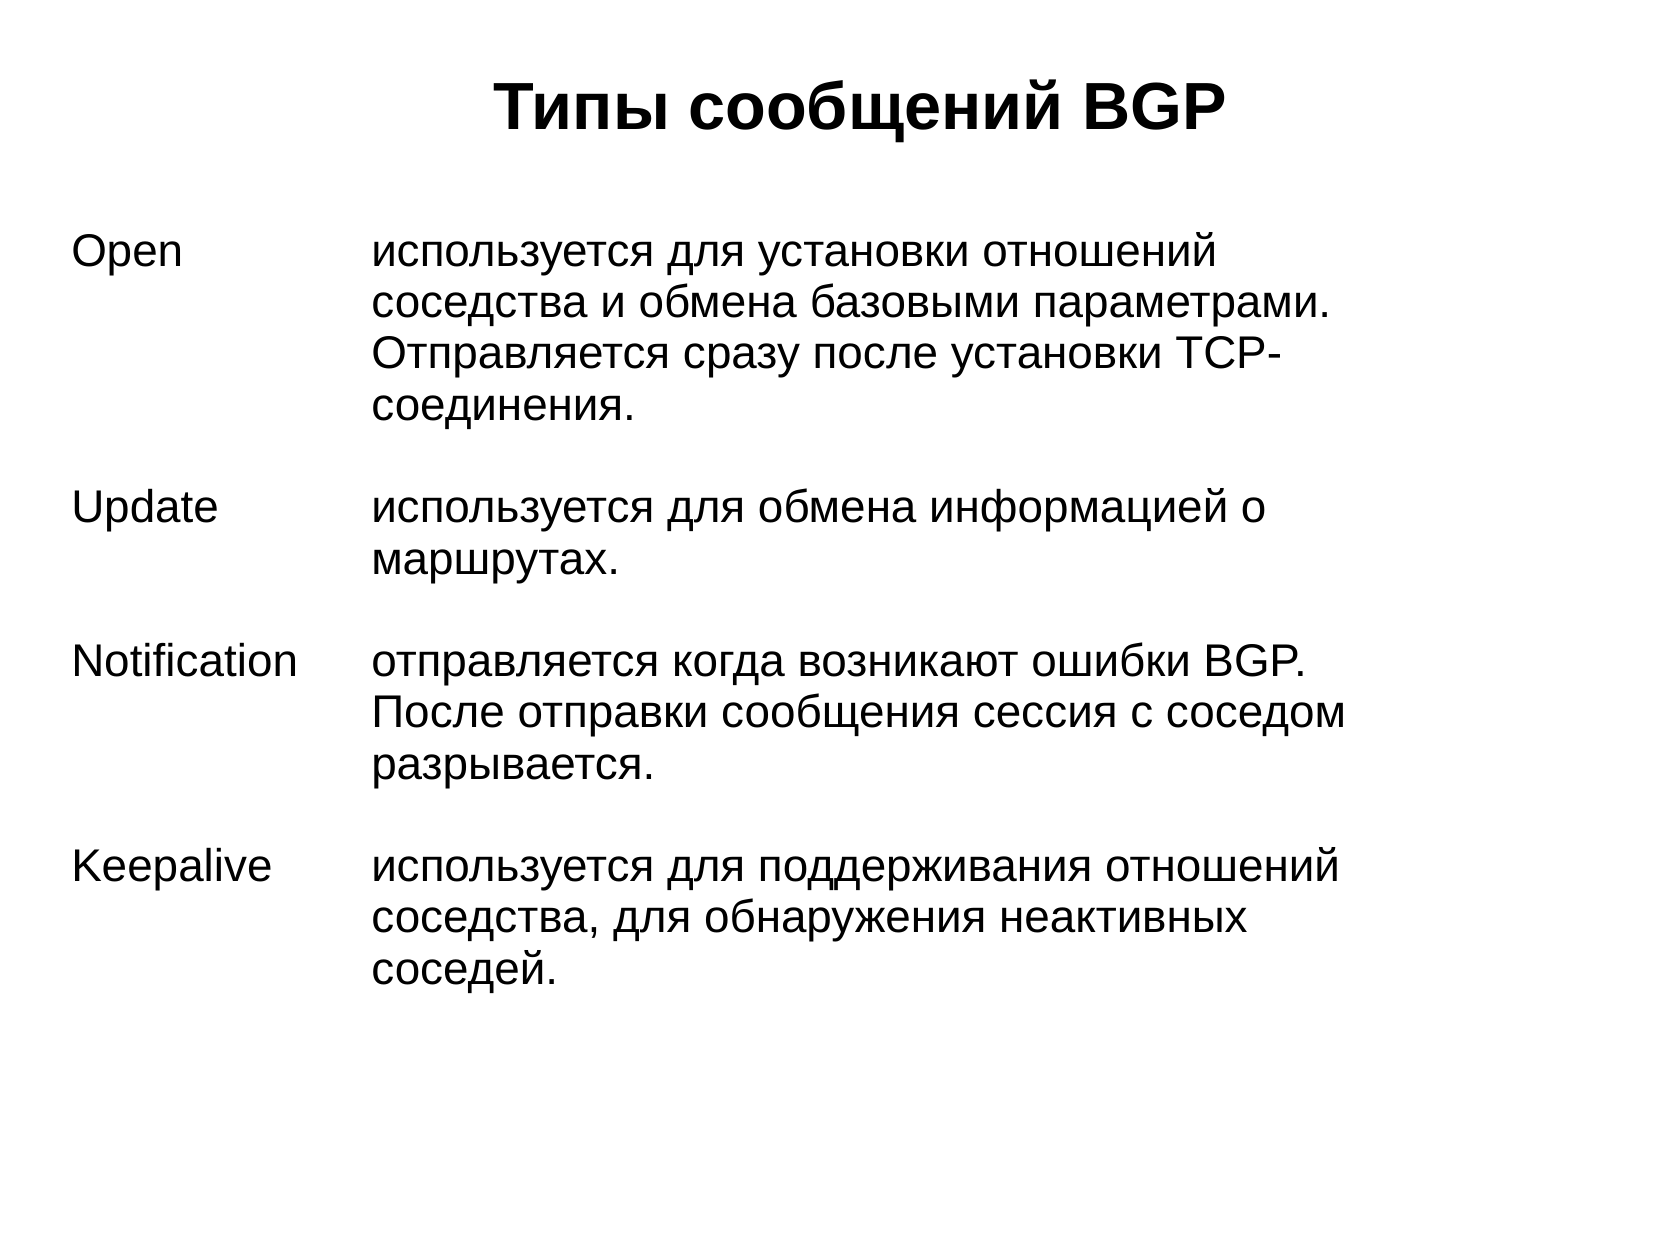

Типы сообщений BGP
# Open 			используется для установки отношений 						 		 	соседства и обмена базовыми параметрами. 			 	 		 		Отправляется сразу после установки TCP-					 		 	соединения.
Update 	 	используется для обмена информацией о 				 	 		 	маршрутах.
Notification 	отправляется когда возникают ошибки BGP. 				 		 		После отправки сообщения сессия с соседом 				 		 	разрывается.
Keepalive 	используется для поддерживания отношений 				 		 	соседства, для обнаружения неактивных 					 		 		соседей.